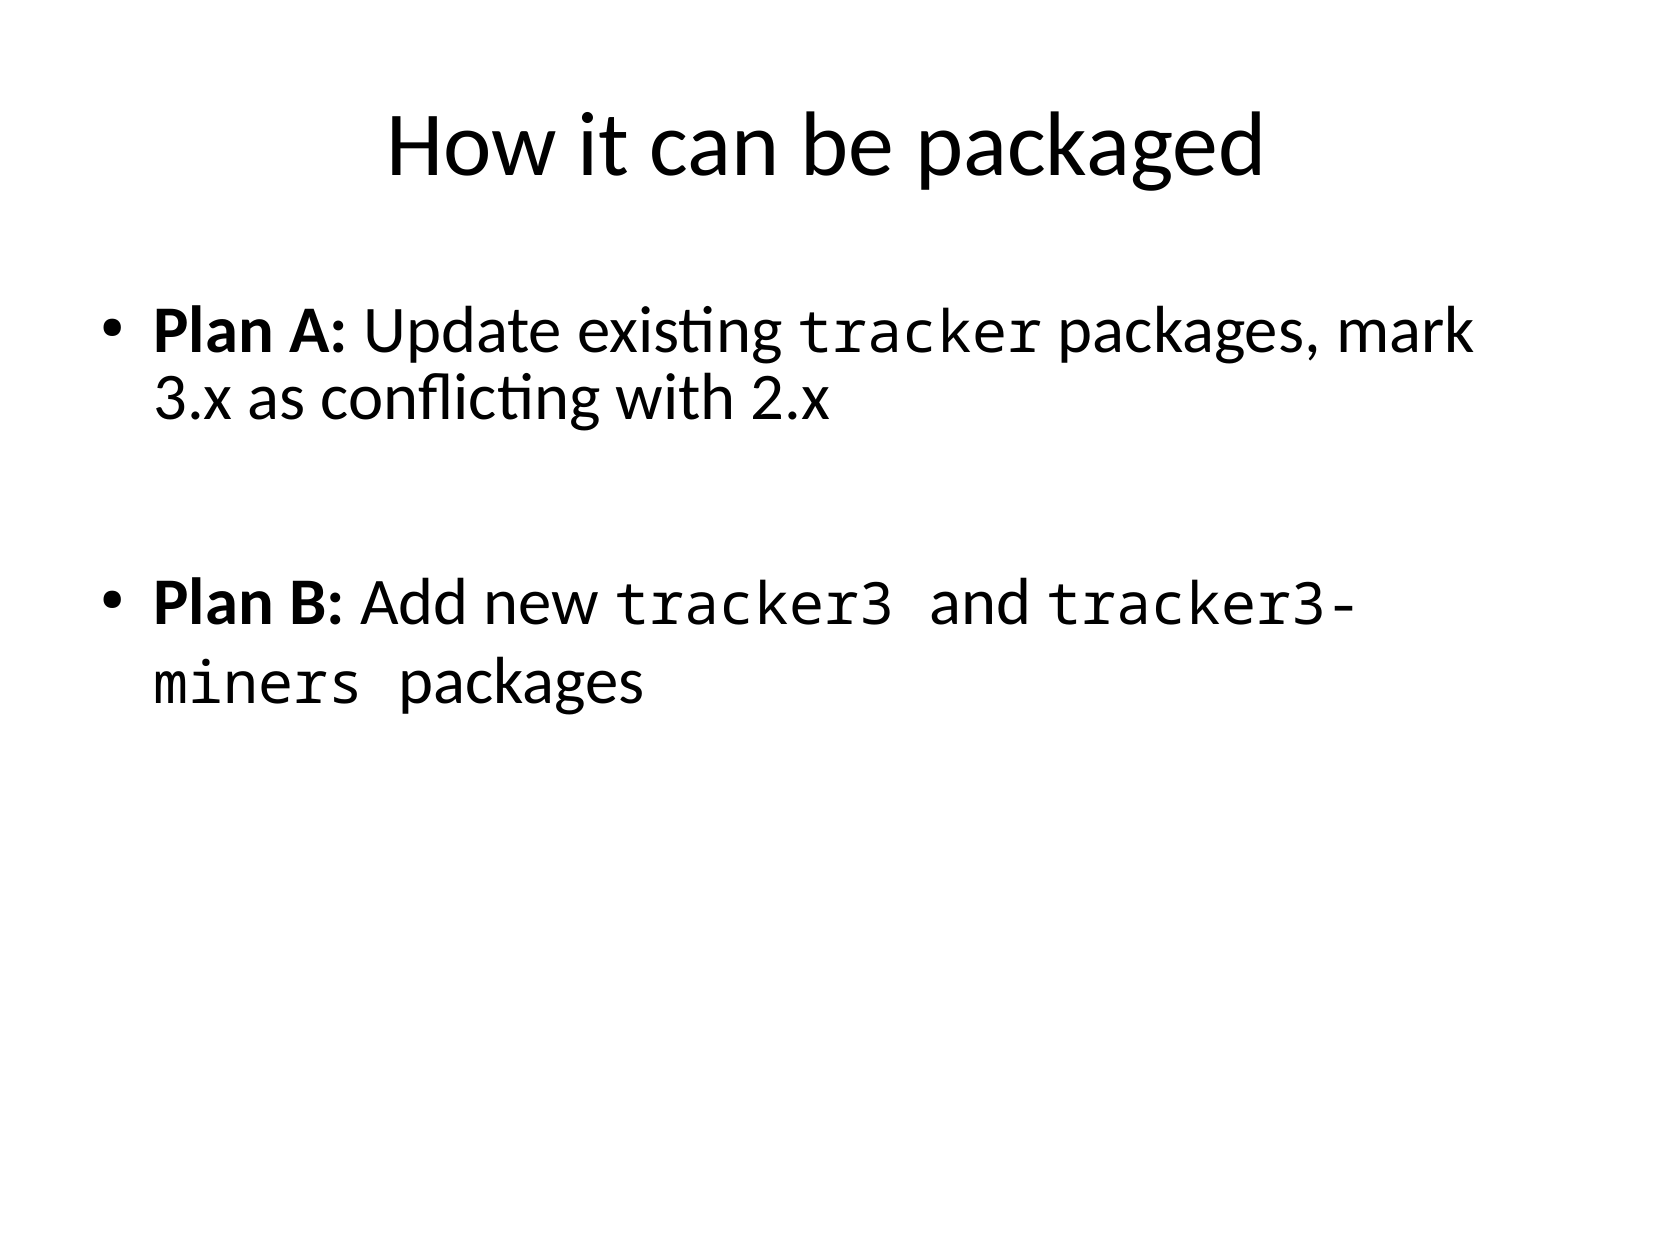

# How it can be packaged
Plan A: Update existing tracker packages, mark 3.x as conflicting with 2.x
Plan B: Add new tracker3 and tracker3-miners packages